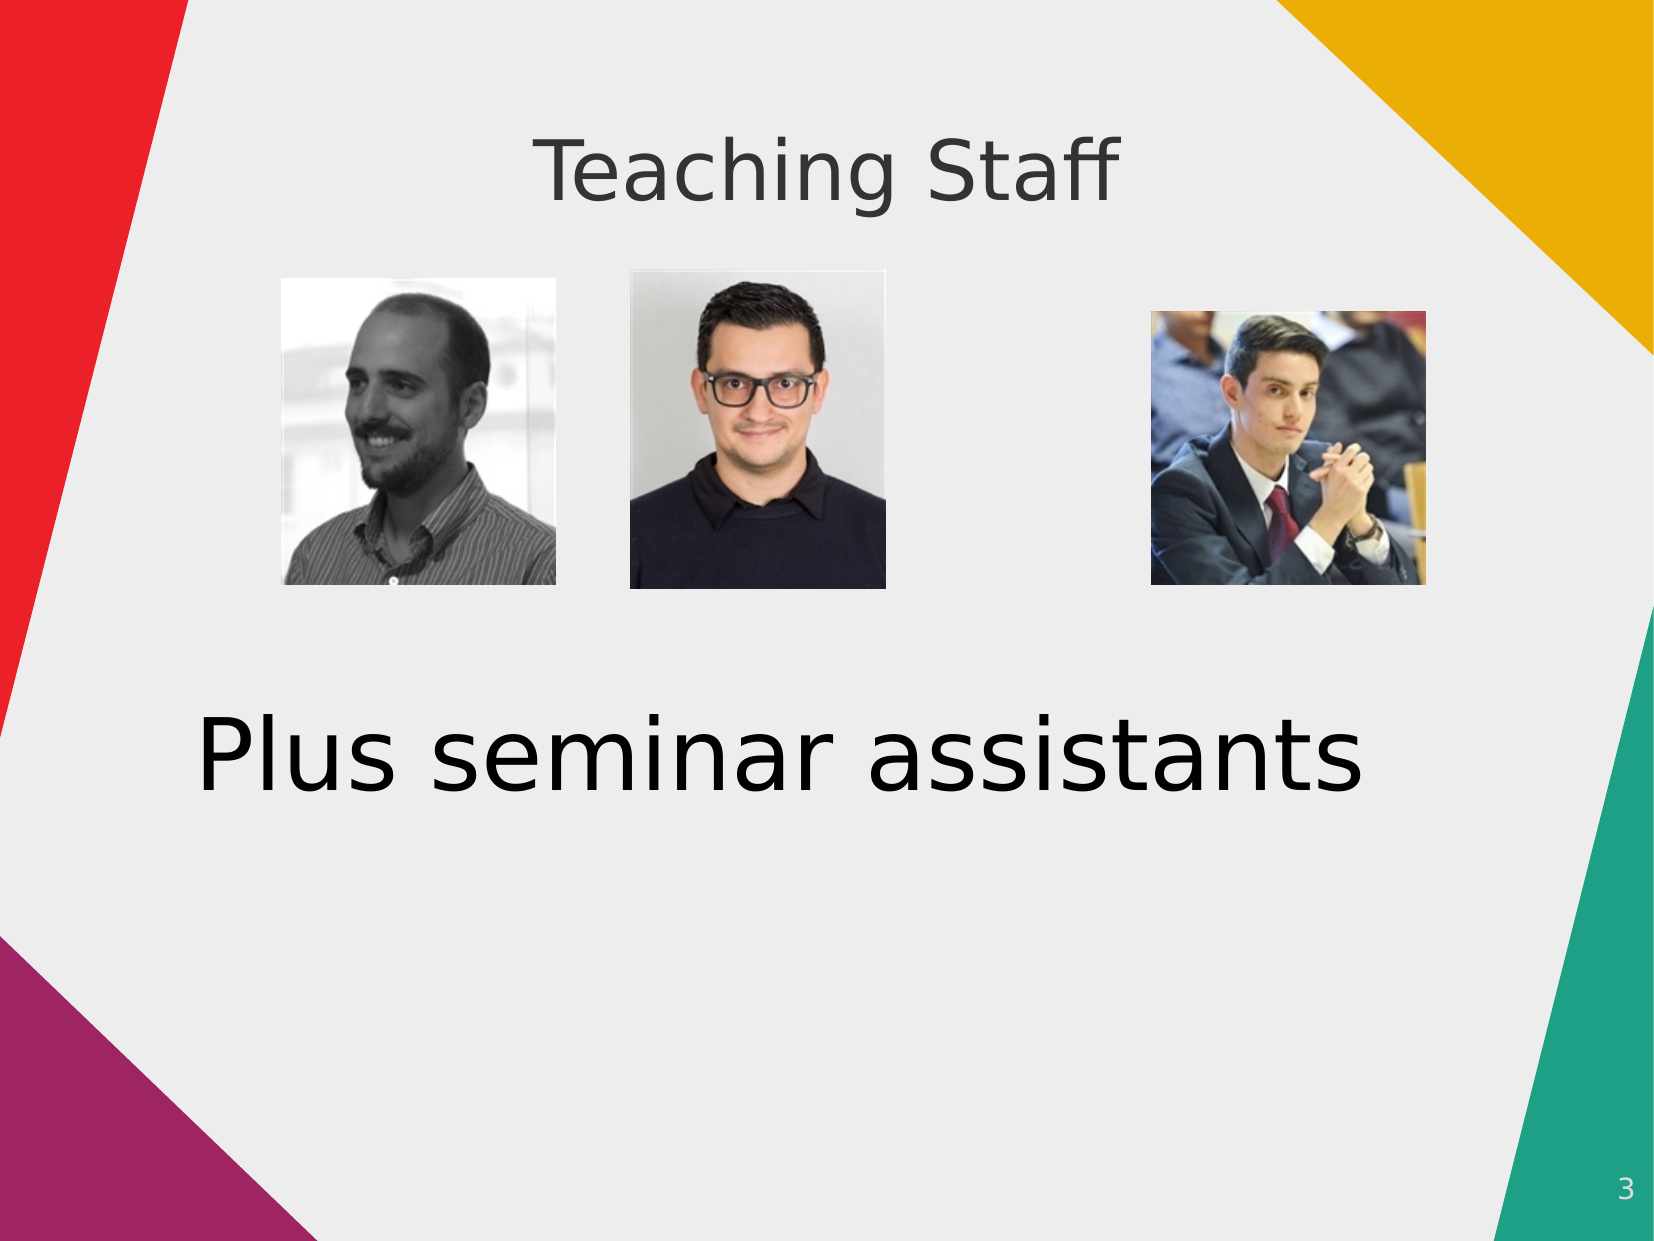

# Teaching Staff
Plus seminar assistants
3